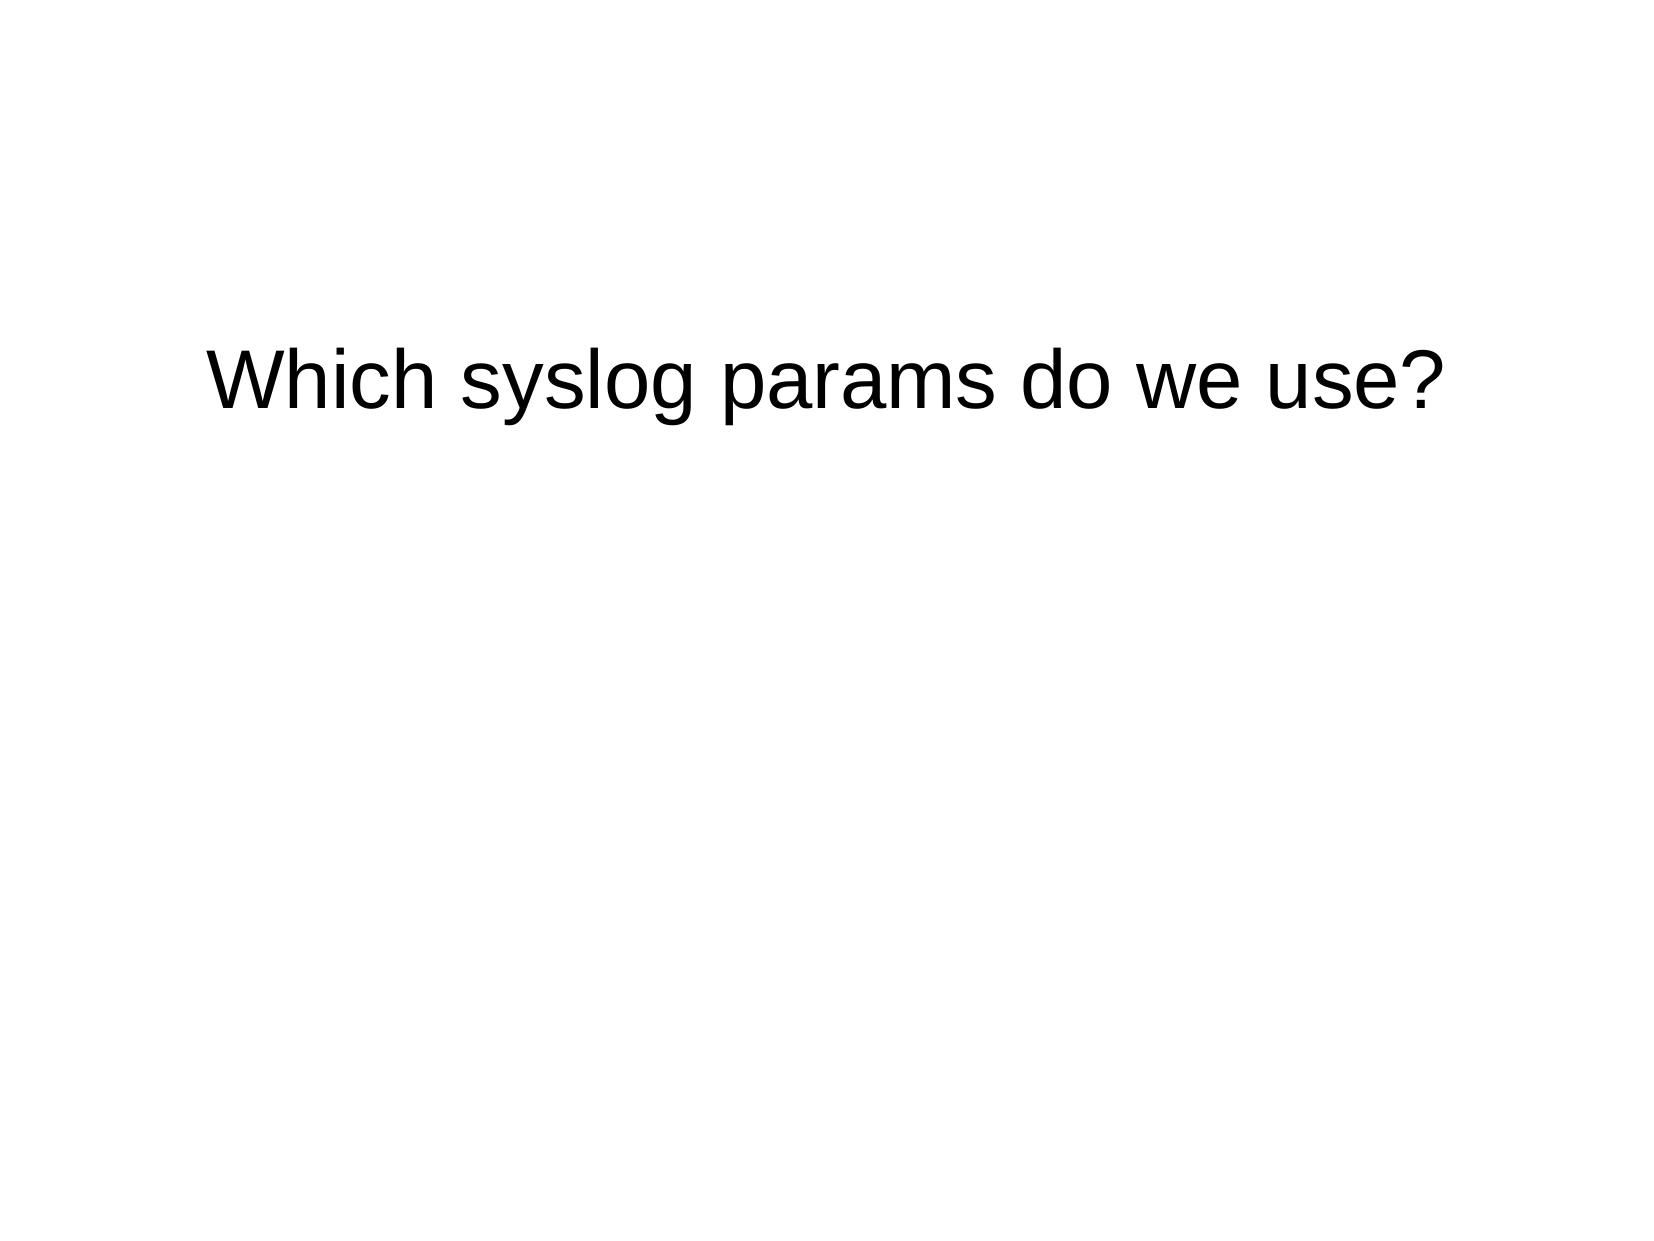

# Which syslog params do we use?